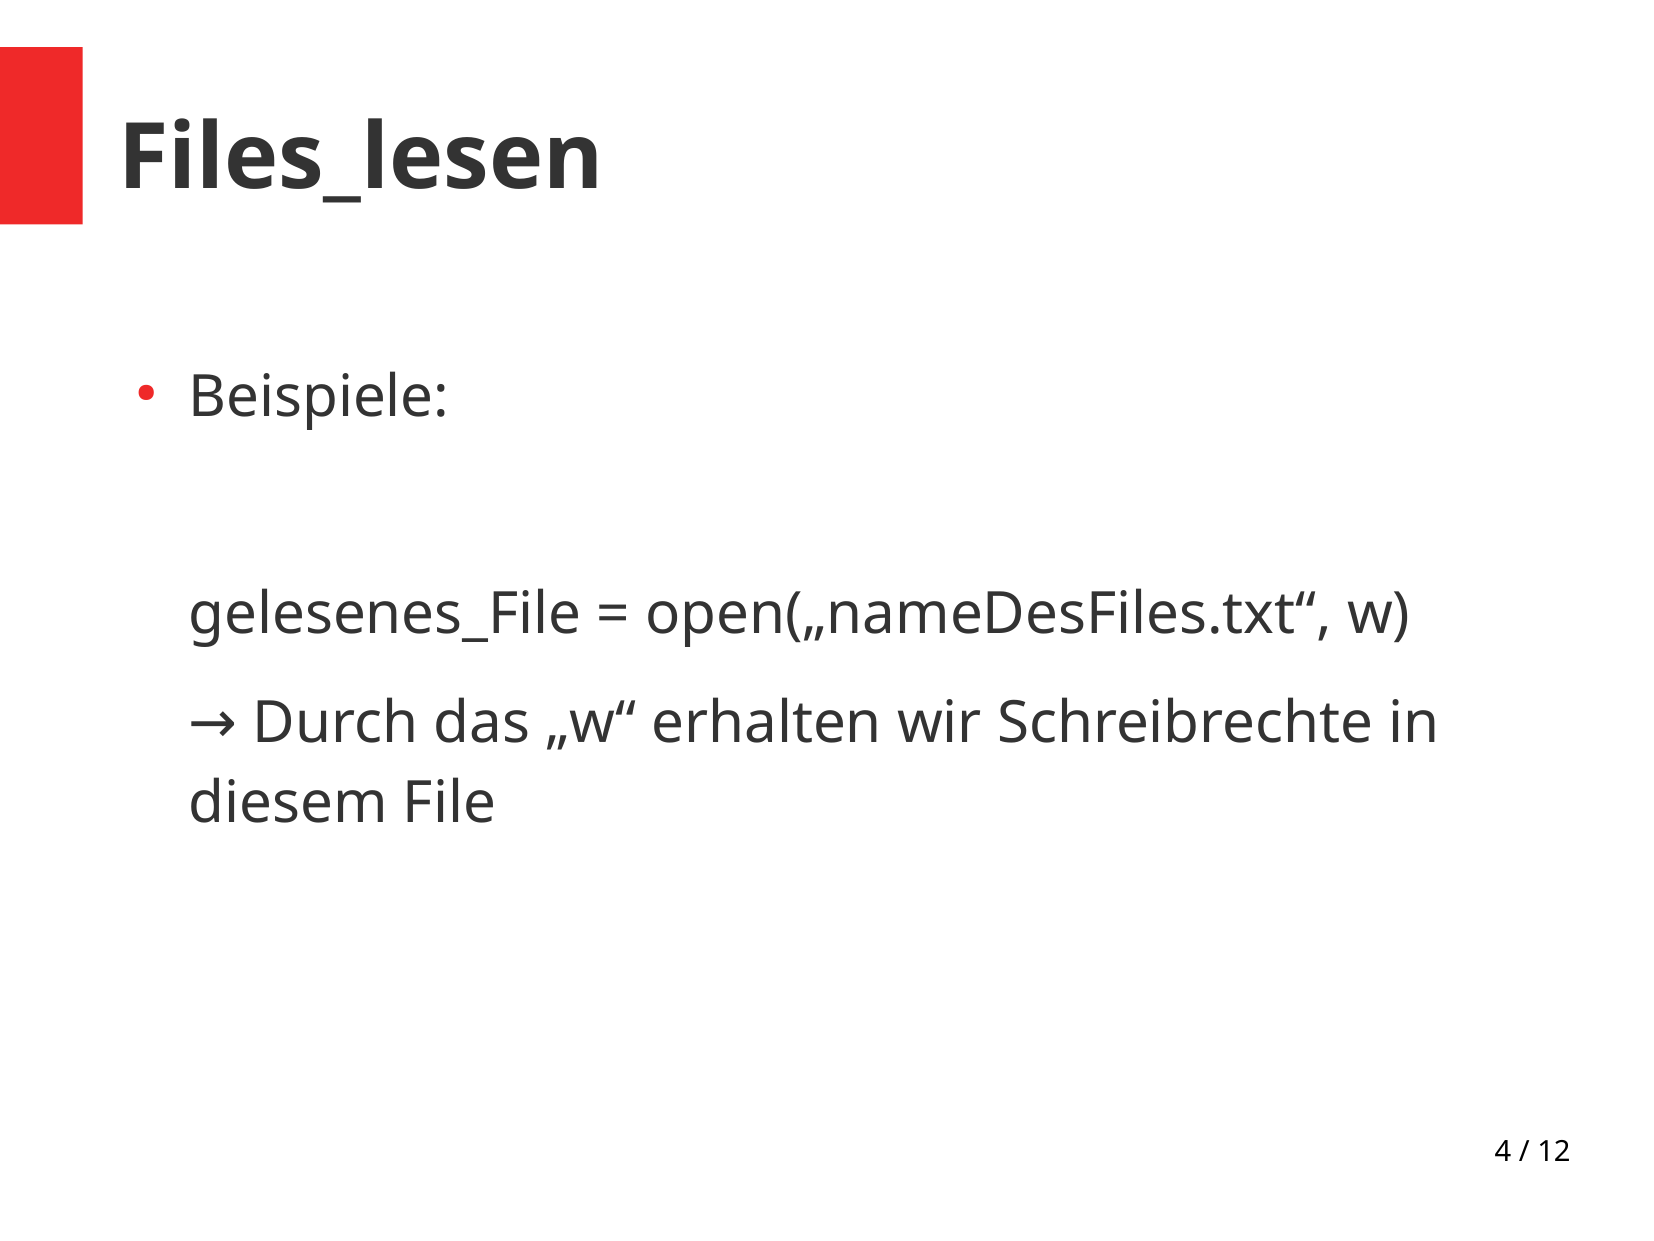

# Files_lesen
Beispiele:
gelesenes_File = open(„nameDesFiles.txt“, w)
→ Durch das „w“ erhalten wir Schreibrechte in diesem File
4